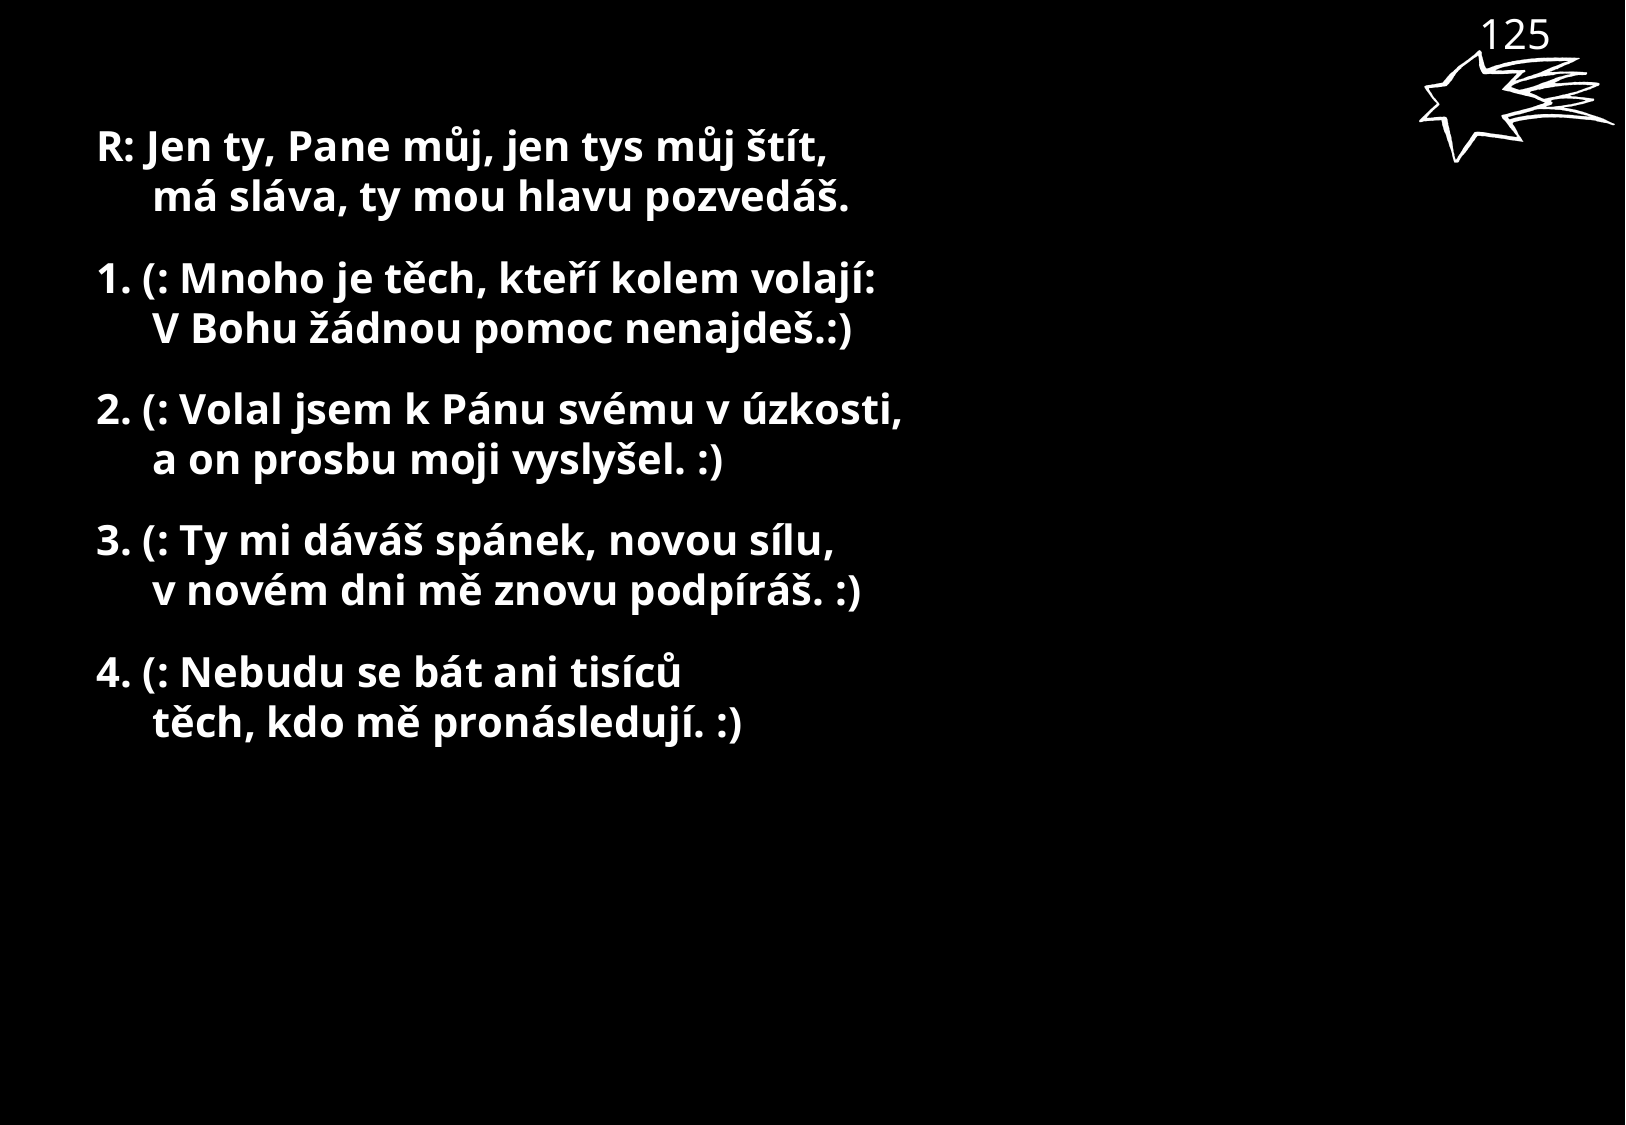

125
# R: Jen ty, Pane můj, jen tys můj štít, má sláva, ty mou hlavu pozvedáš.
1. (: Mnoho je těch, kteří kolem volají:
V Bohu žádnou pomoc nenajdeš.:)
2. (: Volal jsem k Pánu svému v úzkosti,
a on prosbu moji vyslyšel. :)
3. (: Ty mi dáváš spánek, novou sílu,
v novém dni mě znovu podpíráš. :)
4. (: Nebudu se bát ani tisíců
těch, kdo mě pronásledují. :)